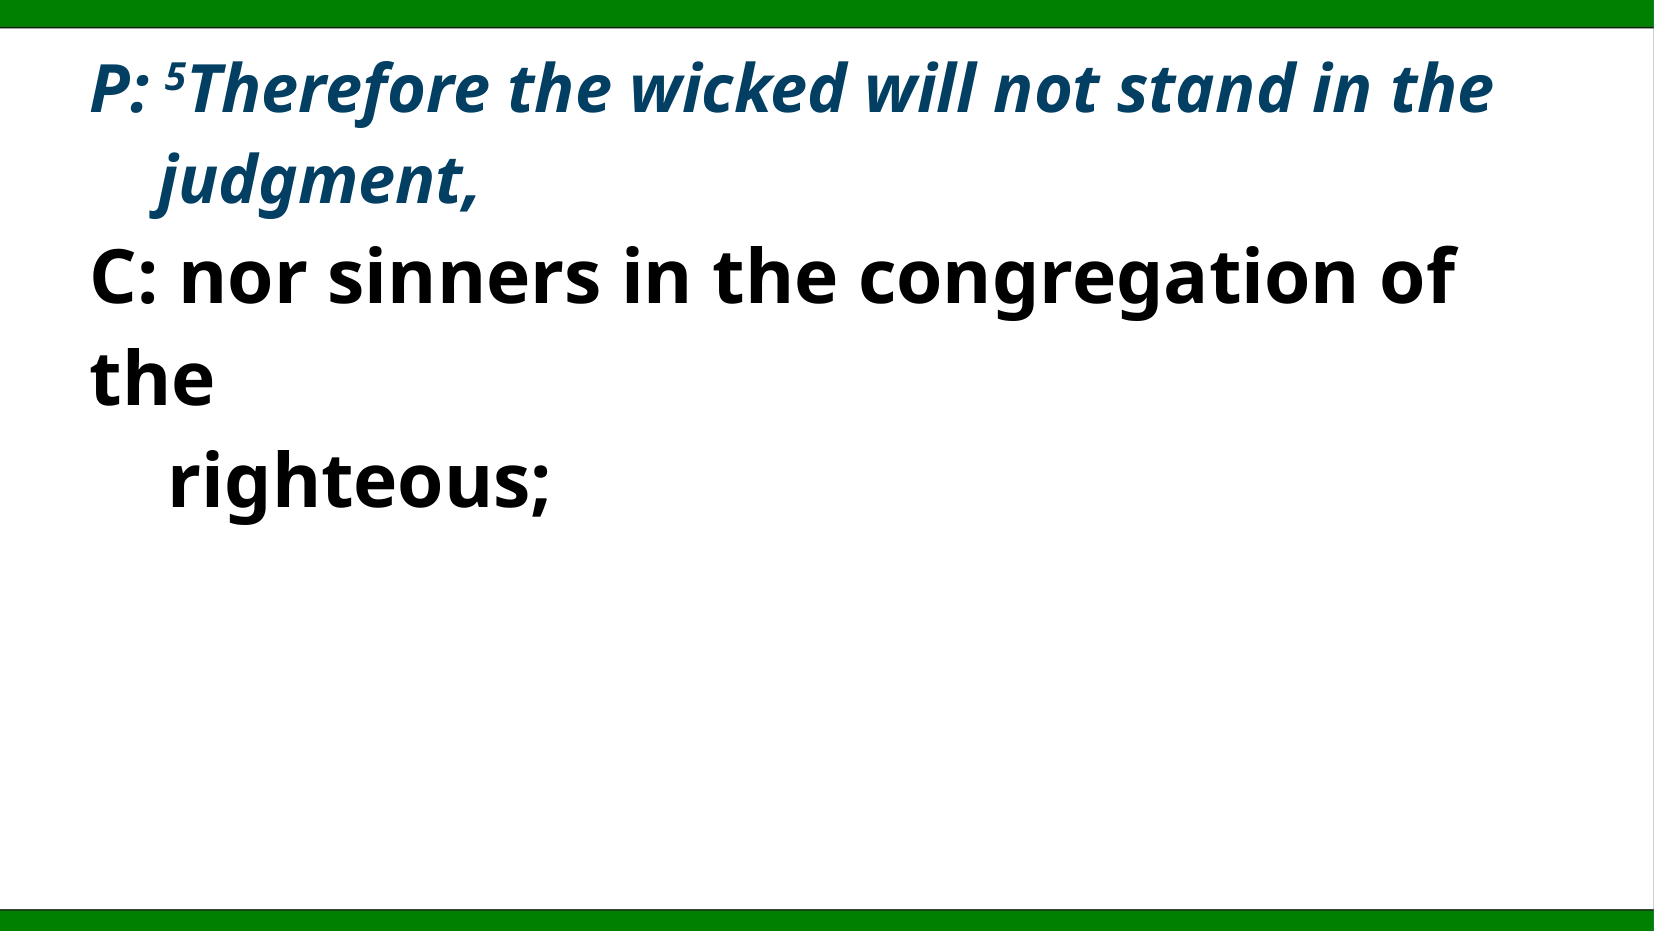

P:	5Therefore the wicked will not stand in the
 judgment,
C: nor sinners in the congregation of the
 righteous;